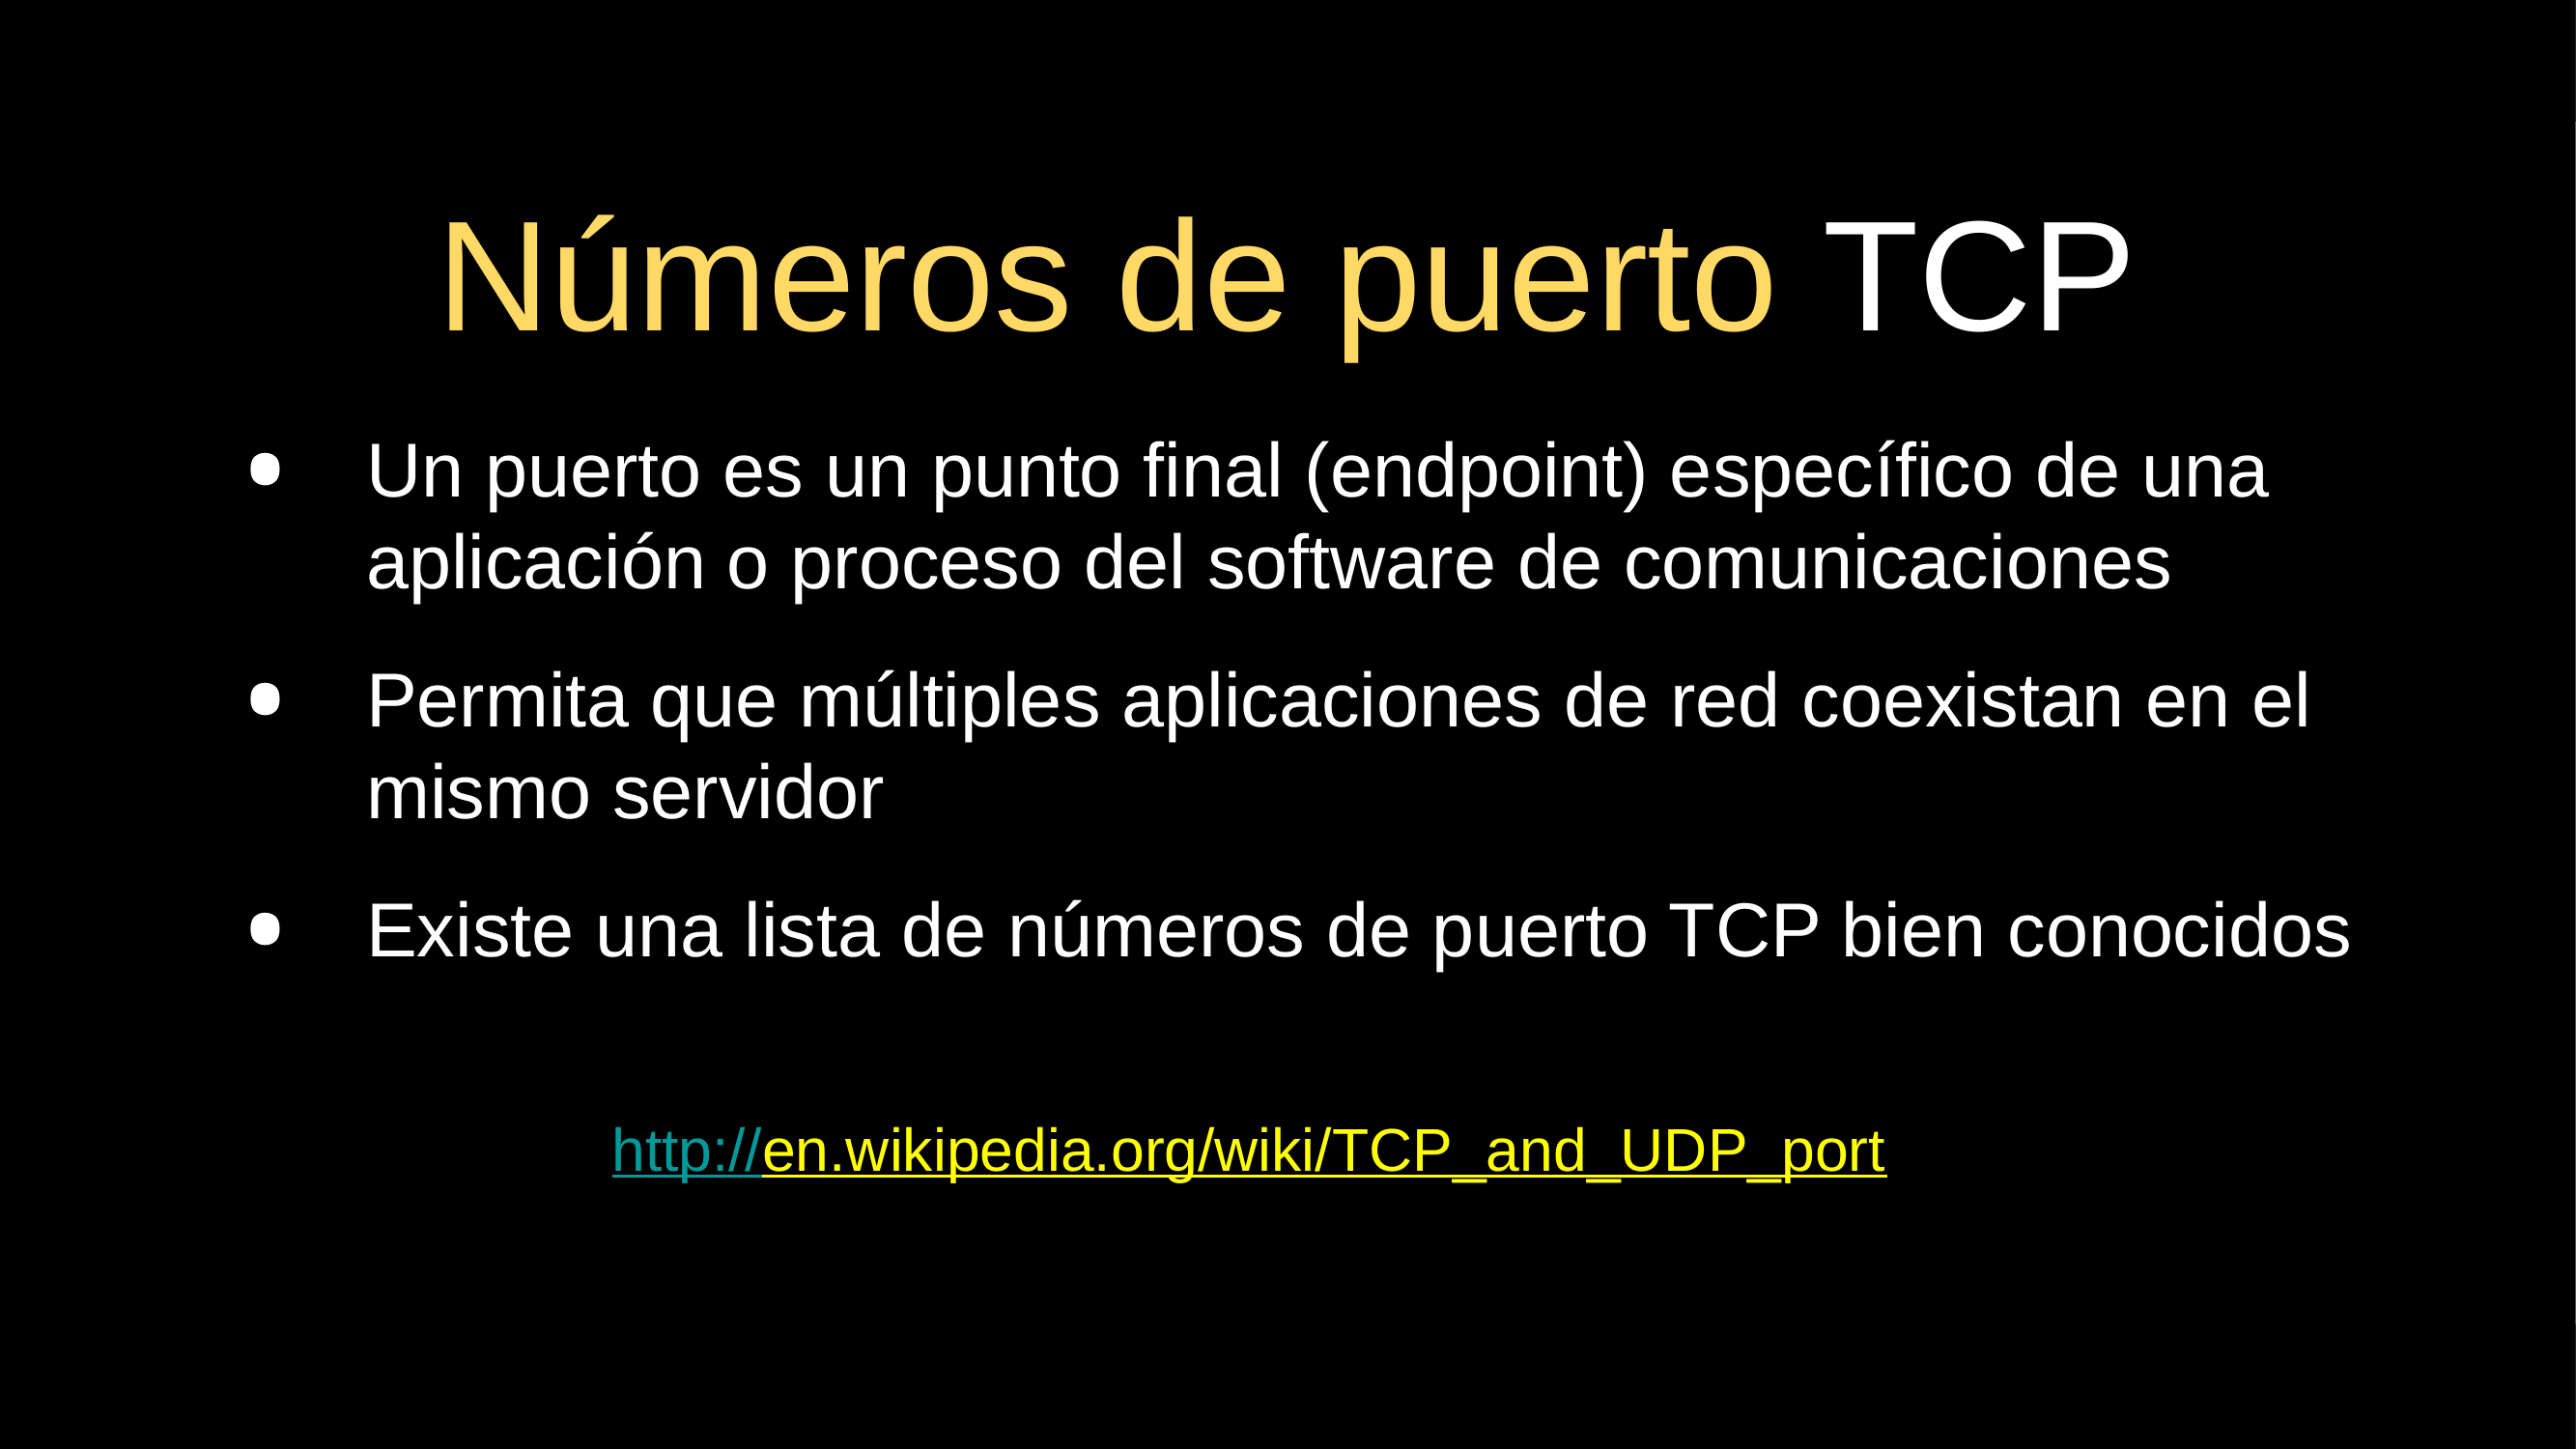

# Números de puerto TCP
Un puerto es un punto final (endpoint) específico de una aplicación o proceso del software de comunicaciones
Permita que múltiples aplicaciones de red coexistan en el mismo servidor
Existe una lista de números de puerto TCP bien conocidos
http://en.wikipedia.org/wiki/TCP_and_UDP_port